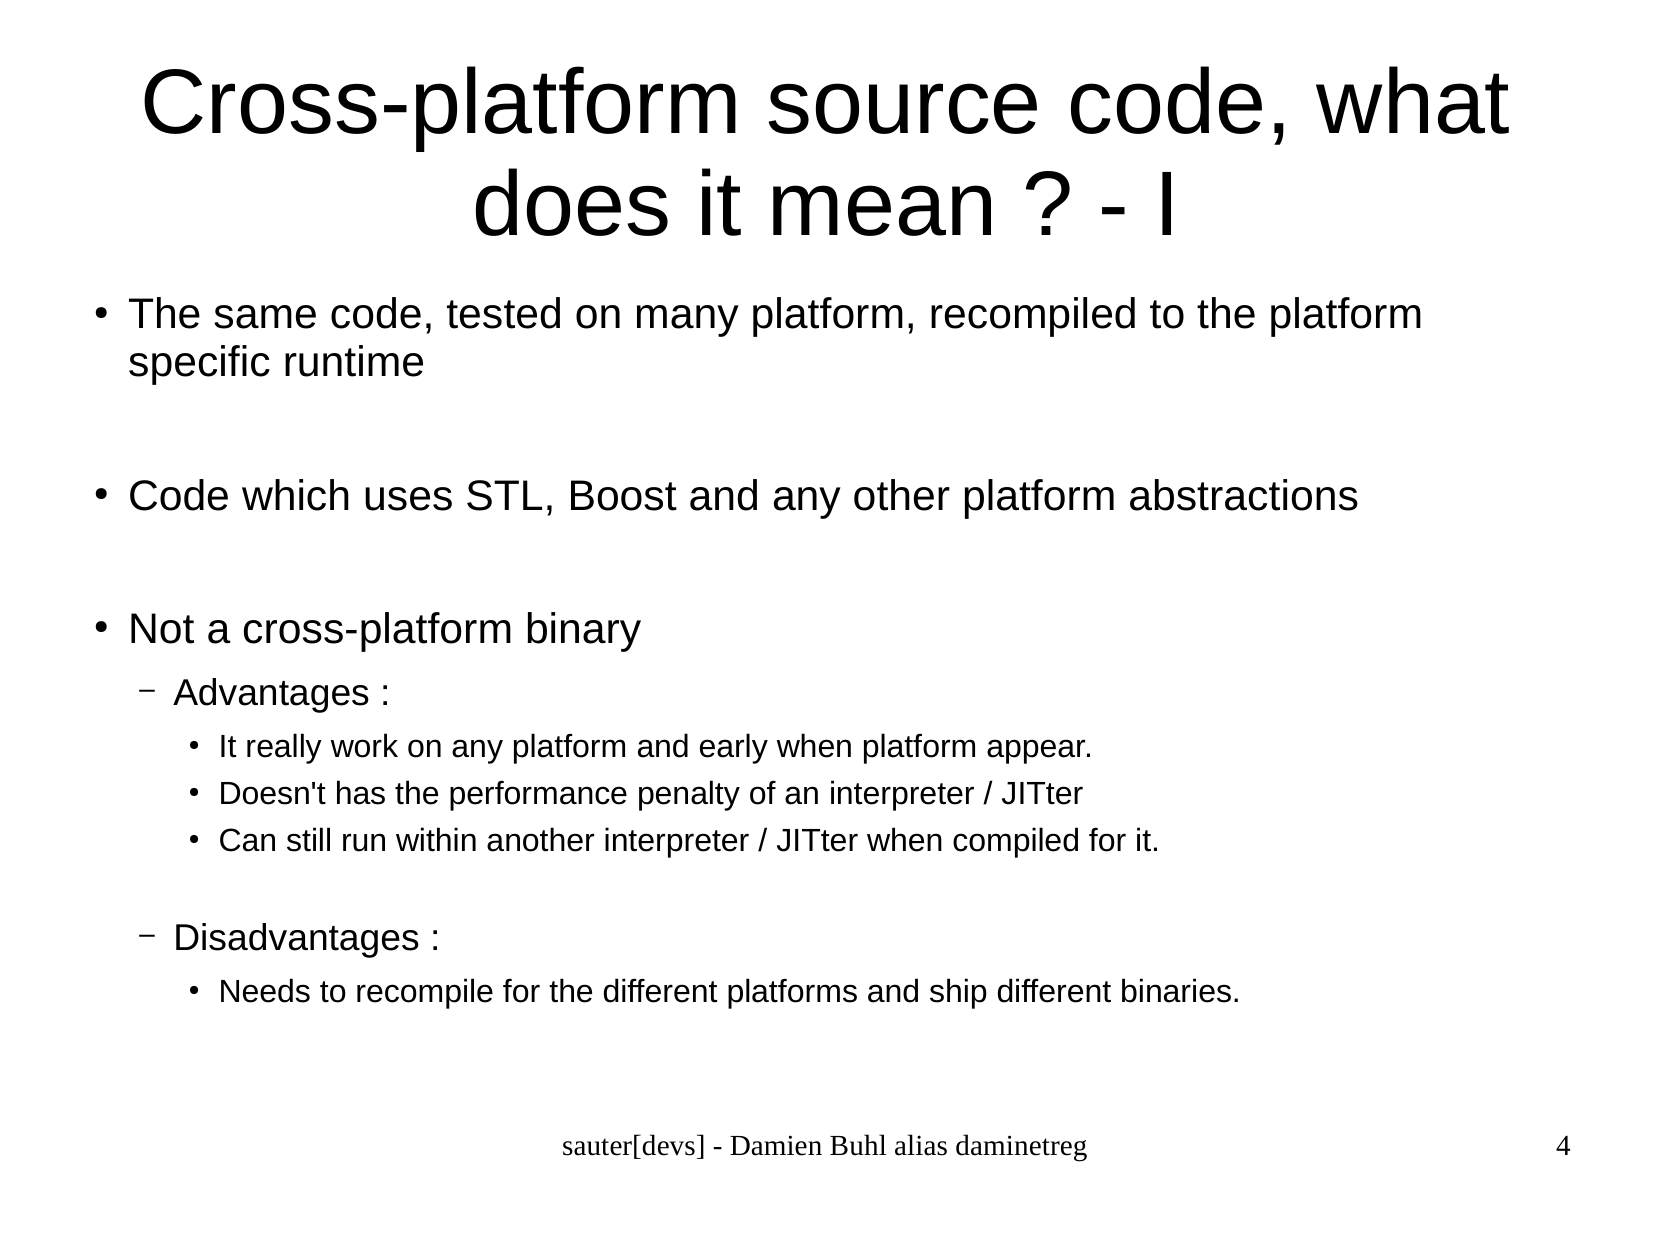

# Cross-platform source code, what does it mean ? - I
The same code, tested on many platform, recompiled to the platform specific runtime
Code which uses STL, Boost and any other platform abstractions
Not a cross-platform binary
Advantages :
It really work on any platform and early when platform appear.
Doesn't has the performance penalty of an interpreter / JITter
Can still run within another interpreter / JITter when compiled for it.
Disadvantages :
Needs to recompile for the different platforms and ship different binaries.
4